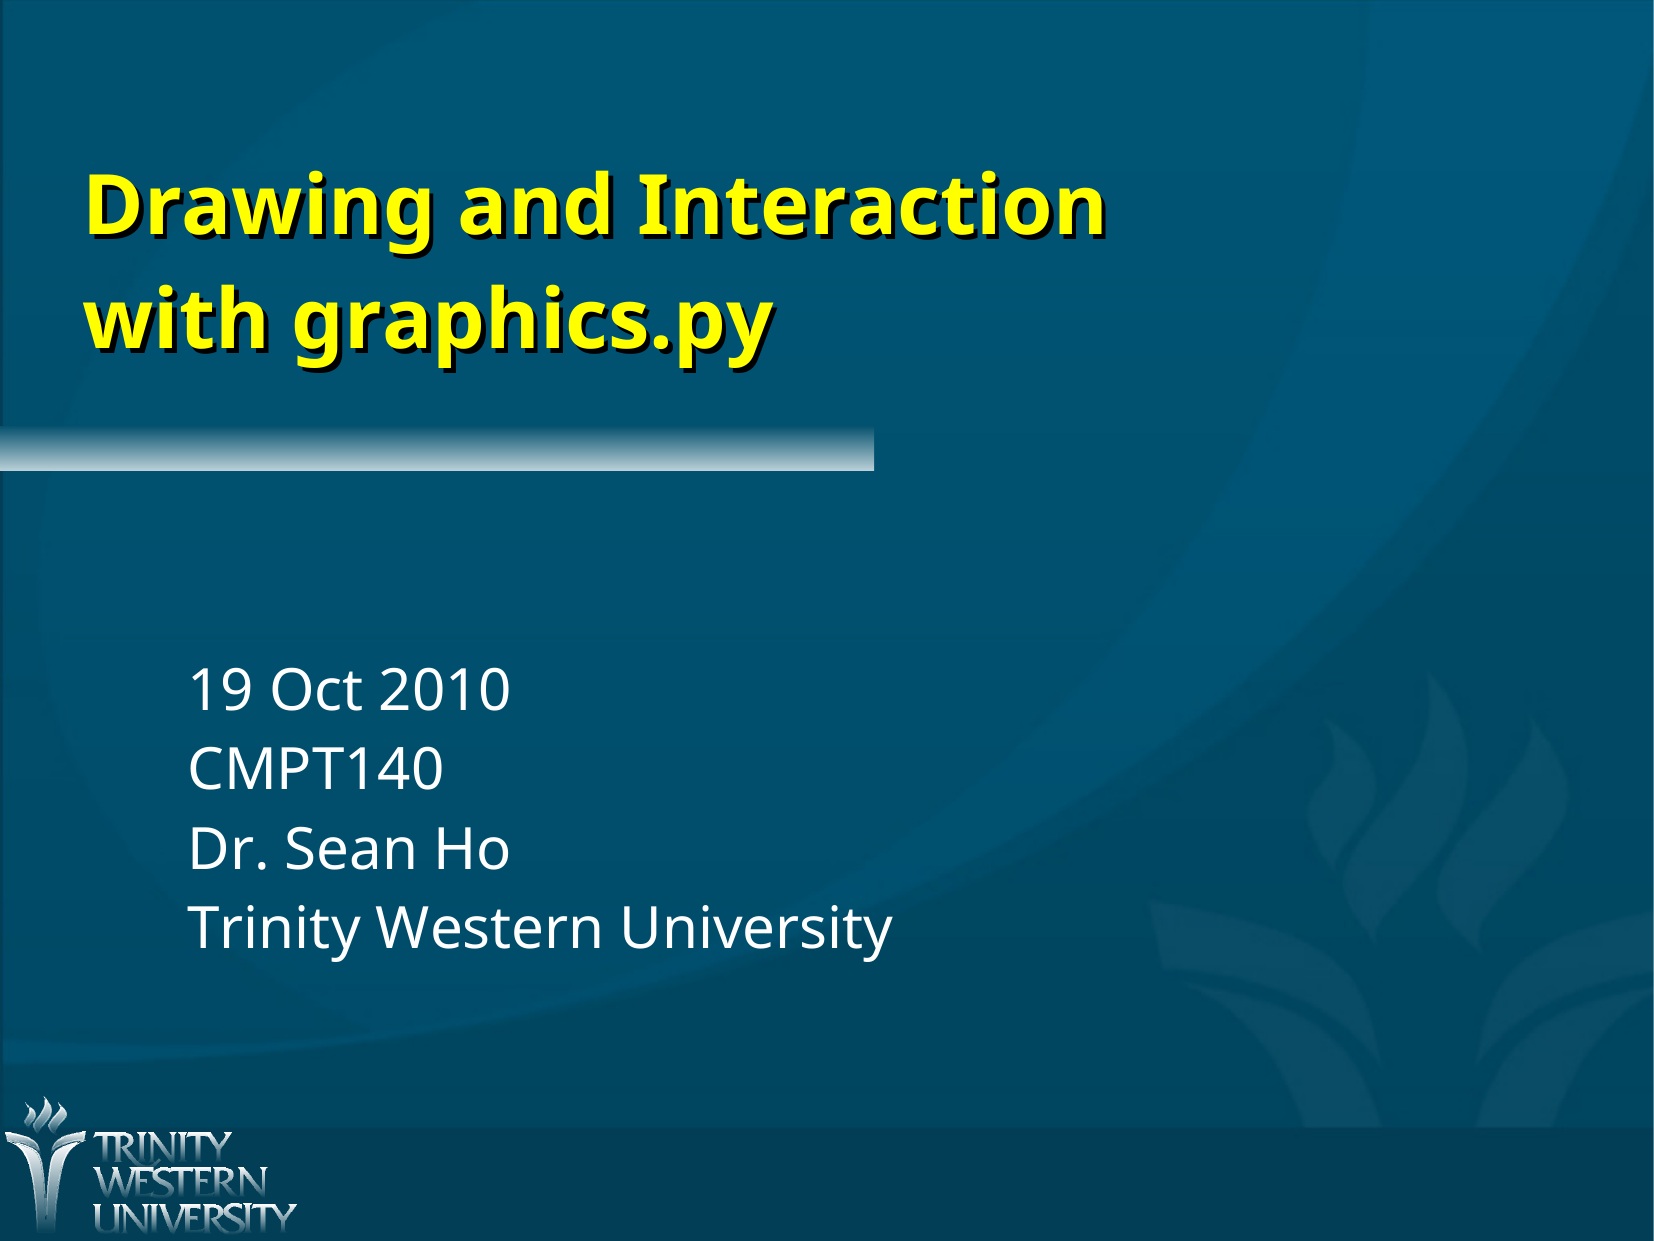

# Drawing and Interaction with graphics.py
19 Oct 2010
CMPT140
Dr. Sean Ho
Trinity Western University